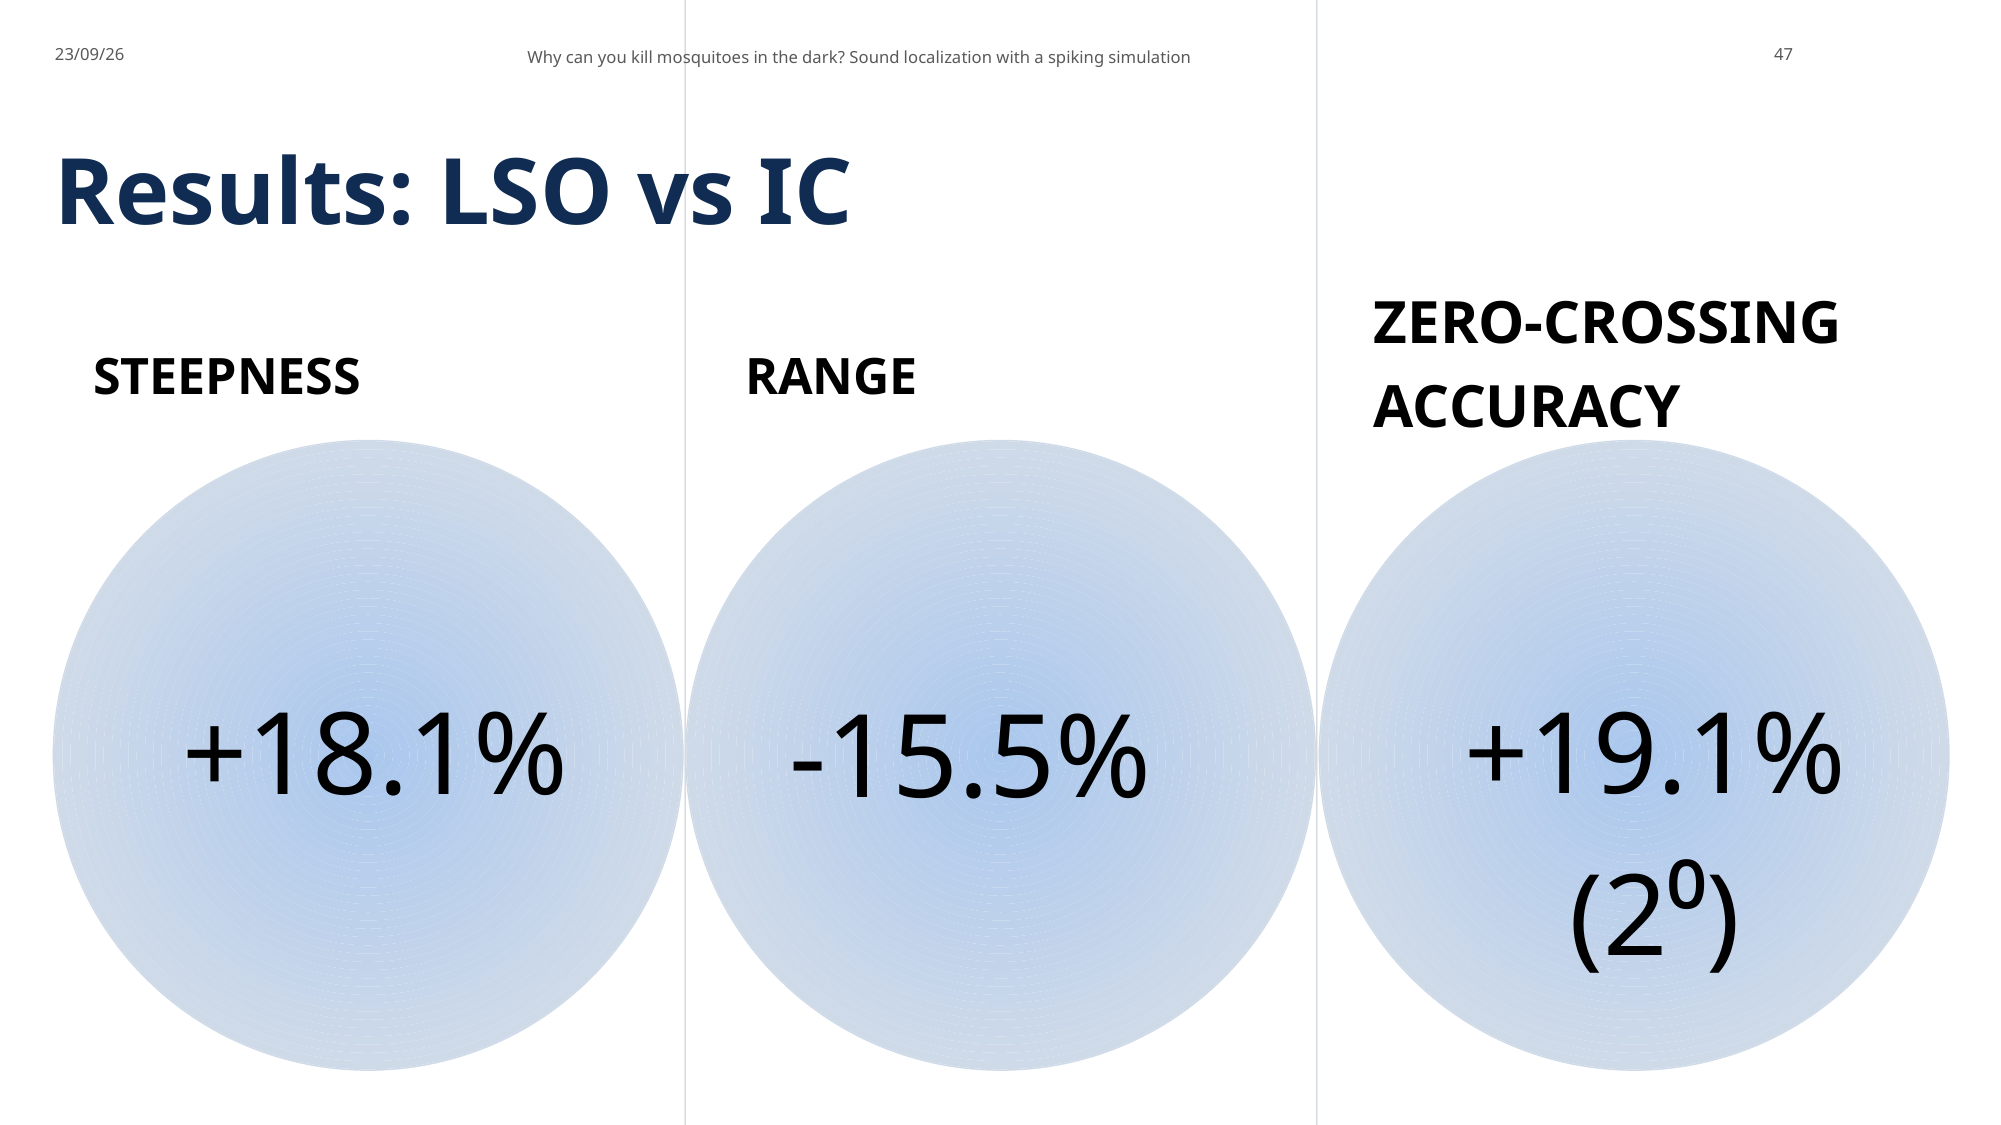

Why can you kill mosquitoes in the dark? Sound localization with a spiking simulation
# Results: LSO vs IC
ZERO-CROSSING ACCURACY
STEEPNESS
RANGE
+18.1%
-15.5%
+19.1%
(2⁰)